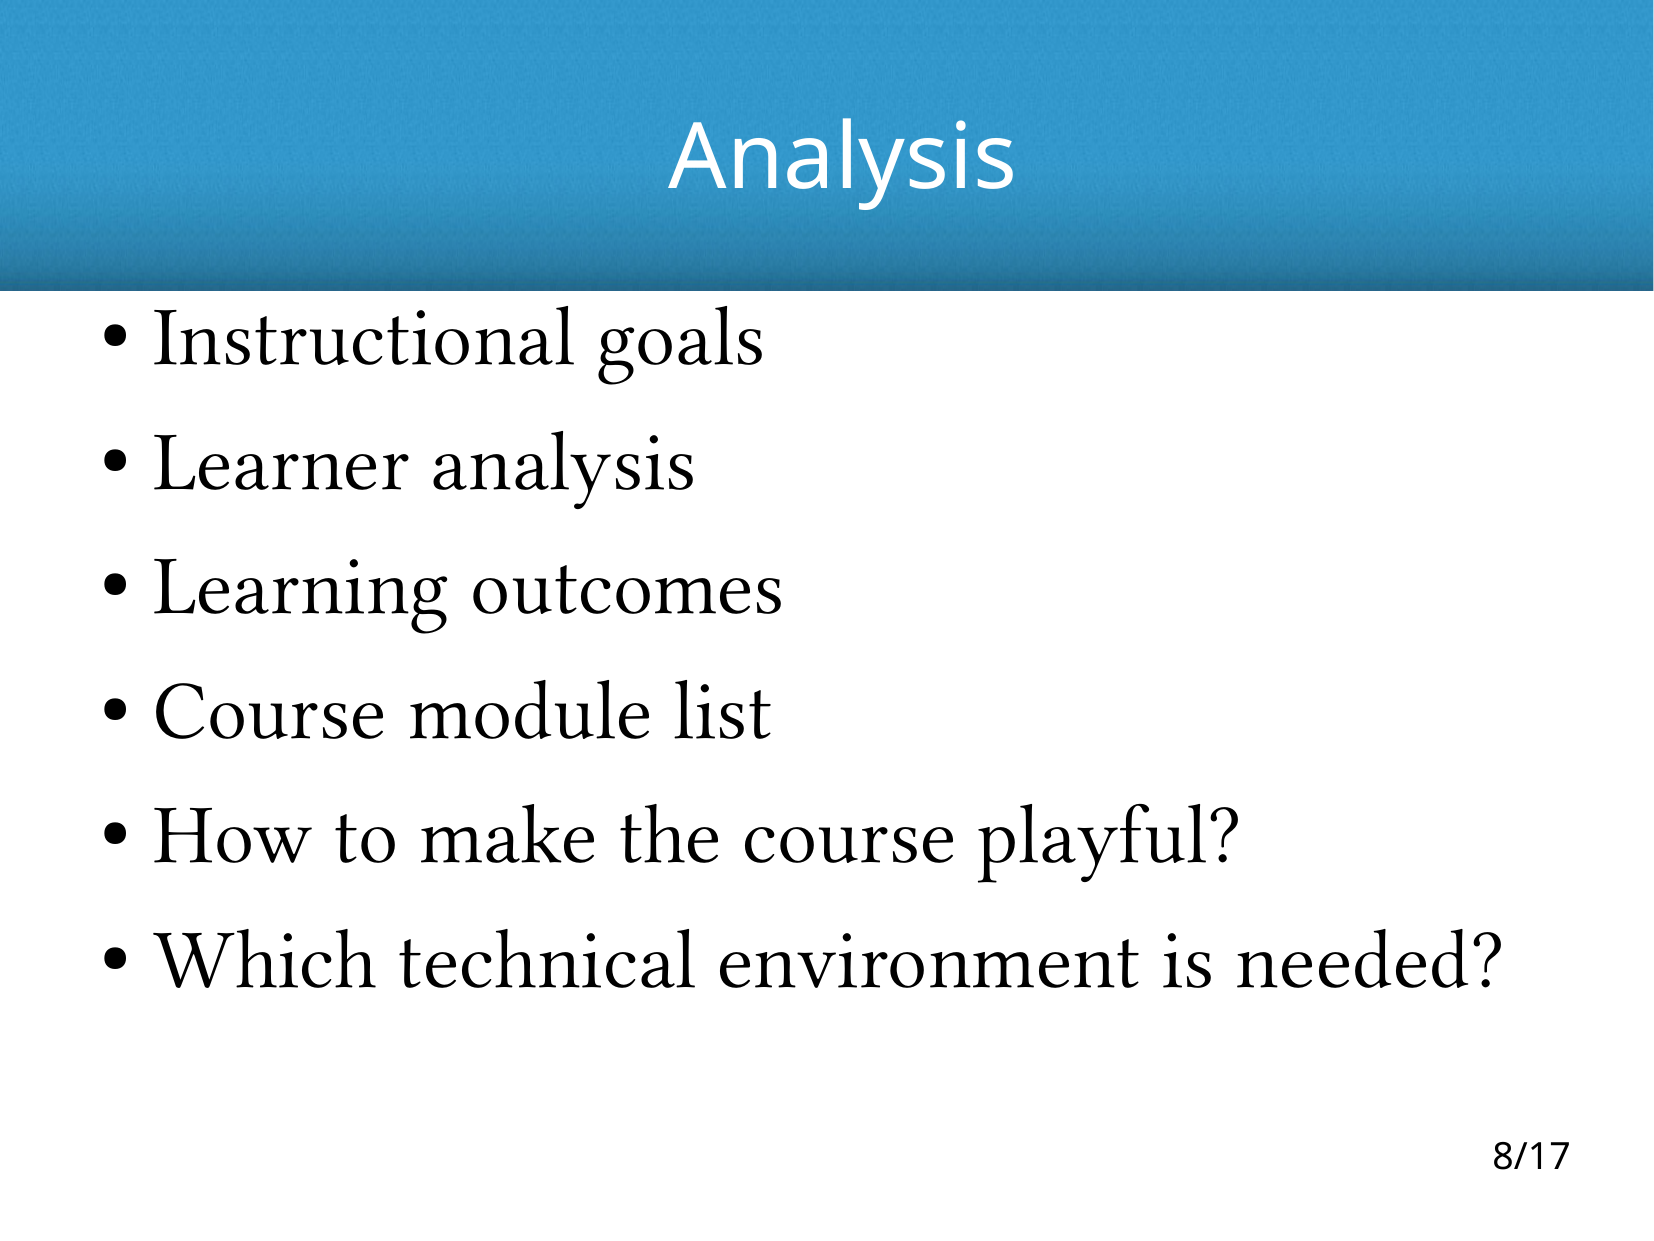

# Analysis
Instructional goals
Learner analysis
Learning outcomes
Course module list
How to make the course playful?
Which technical environment is needed?
8